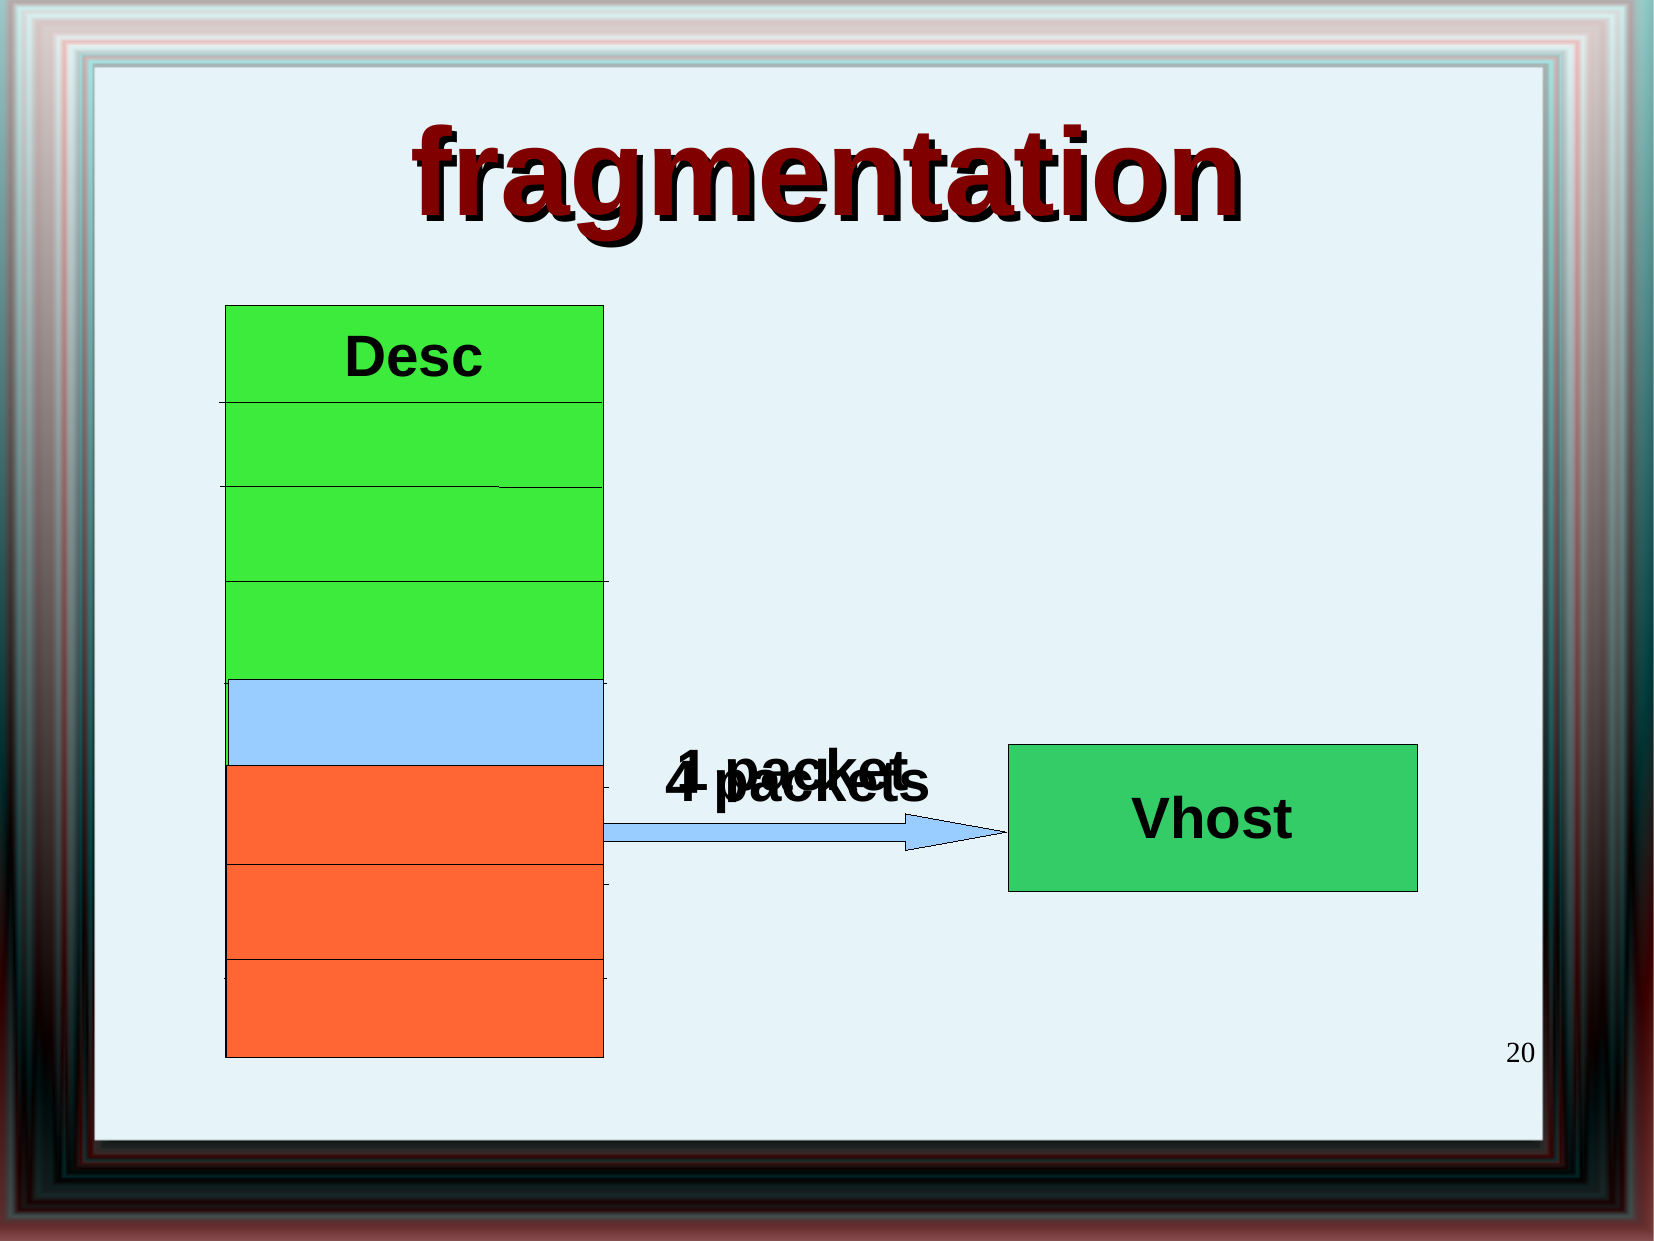

# fragmentation
Desc
1 packet
4 packets
Vhost
20